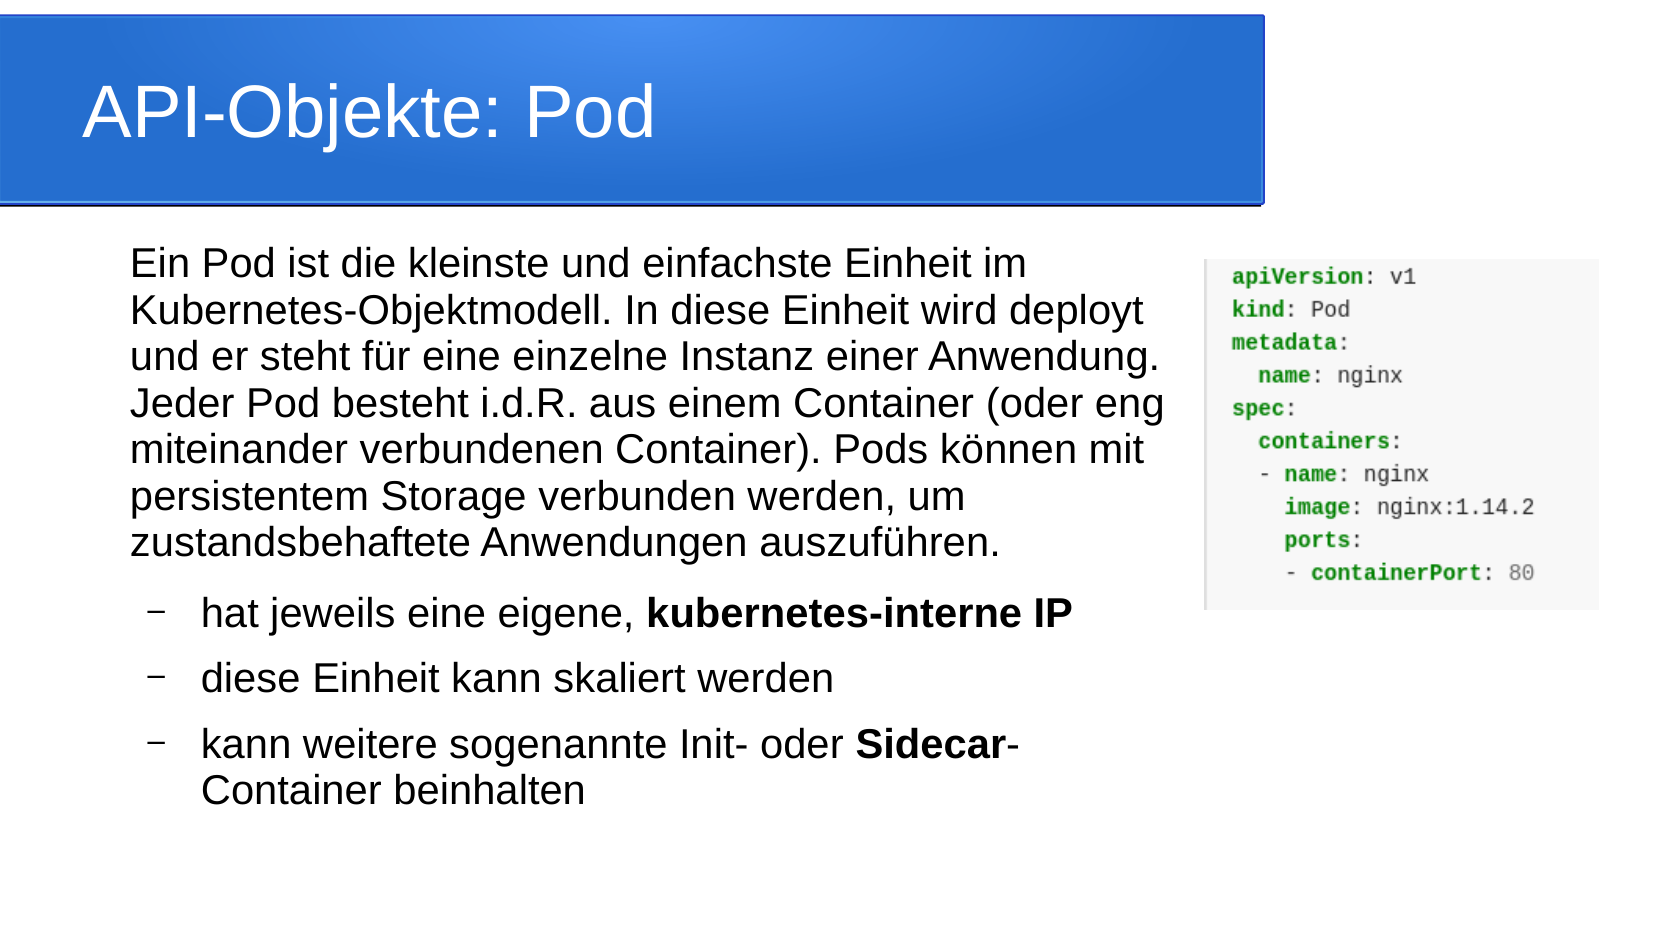

# API-Objekte: Pod
Ein Pod ist die kleinste und einfachste Einheit im Kubernetes-Objektmodell. In diese Einheit wird deployt und er steht für eine einzelne Instanz einer Anwendung. Jeder Pod besteht i.d.R. aus einem Container (oder eng miteinander verbundenen Container). Pods können mit persistentem Storage verbunden werden, um zustandsbehaftete Anwendungen auszuführen.
hat jeweils eine eigene, kubernetes-interne IP
diese Einheit kann skaliert werden
kann weitere sogenannte Init- oder Sidecar-Container beinhalten